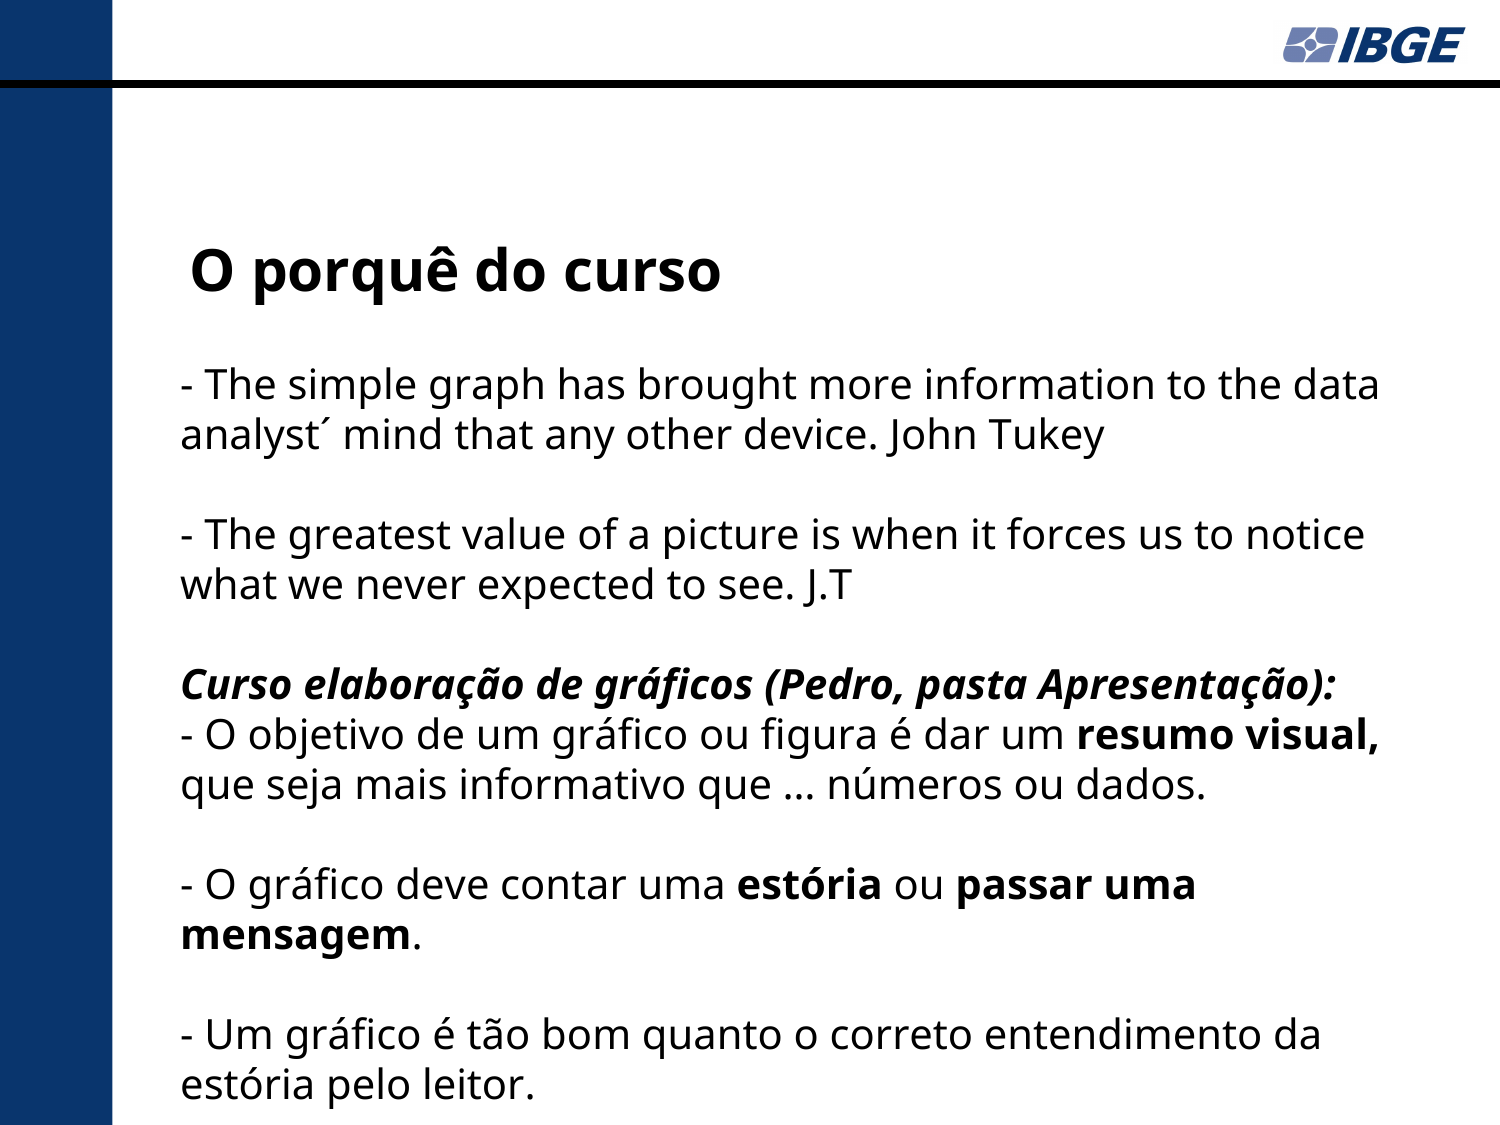

O porquê do curso
- The simple graph has brought more information to the data analyst´ mind that any other device. John Tukey
- The greatest value of a picture is when it forces us to notice what we never expected to see. J.T
Curso elaboração de gráficos (Pedro, pasta Apresentação):
- O objetivo de um gráfico ou figura é dar um resumo visual, que seja mais informativo que … números ou dados.
- O gráfico deve contar uma estória ou passar uma mensagem.
- Um gráfico é tão bom quanto o correto entendimento da estória pelo leitor.